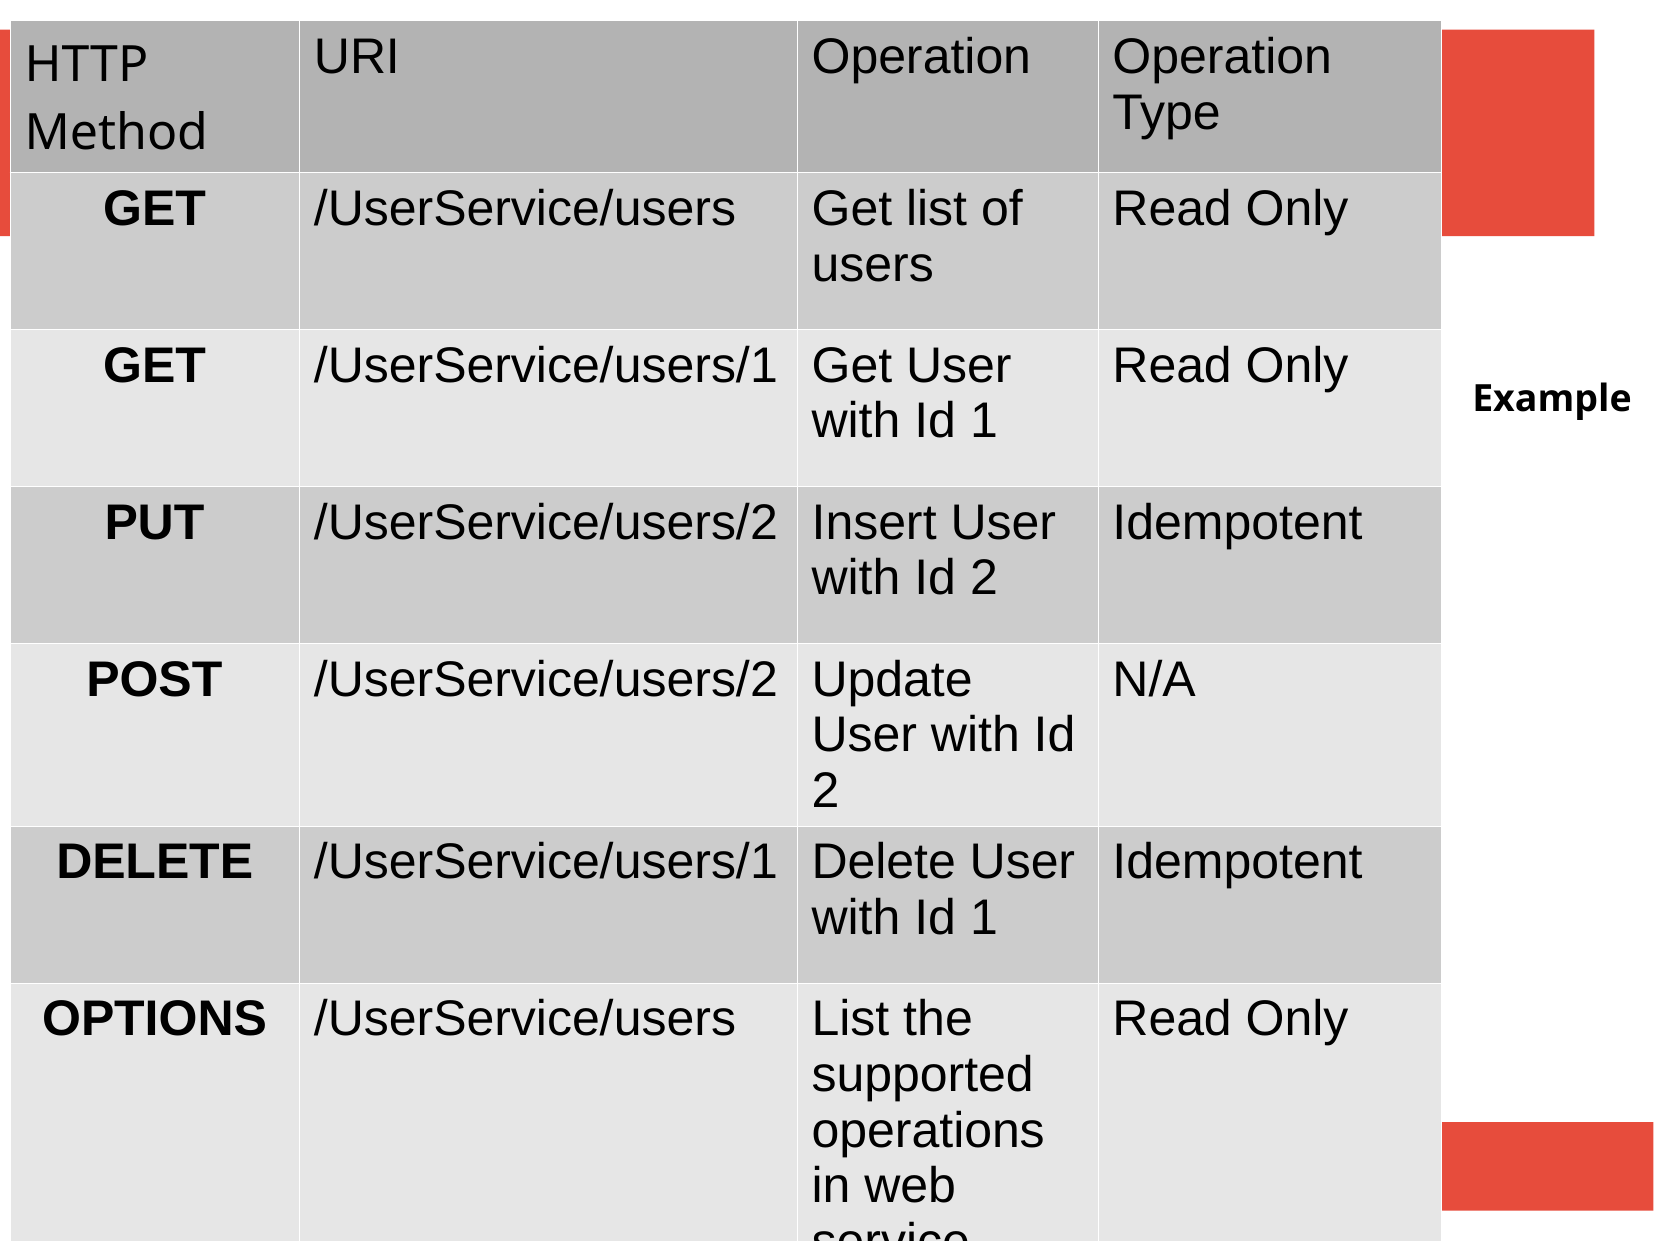

| HTTP Method | URI | Operation | Operation Type |
| --- | --- | --- | --- |
| GET | /UserService/users | Get list of users | Read Only |
| GET | /UserService/users/1 | Get User with Id 1 | Read Only |
| PUT | /UserService/users/2 | Insert User with Id 2 | Idempotent |
| POST | /UserService/users/2 | Update User with Id 2 | N/A |
| DELETE | /UserService/users/1 | Delete User with Id 1 | Idempotent |
| OPTIONS | /UserService/users | List the supported operations in web service | Read Only |
#
Example
13